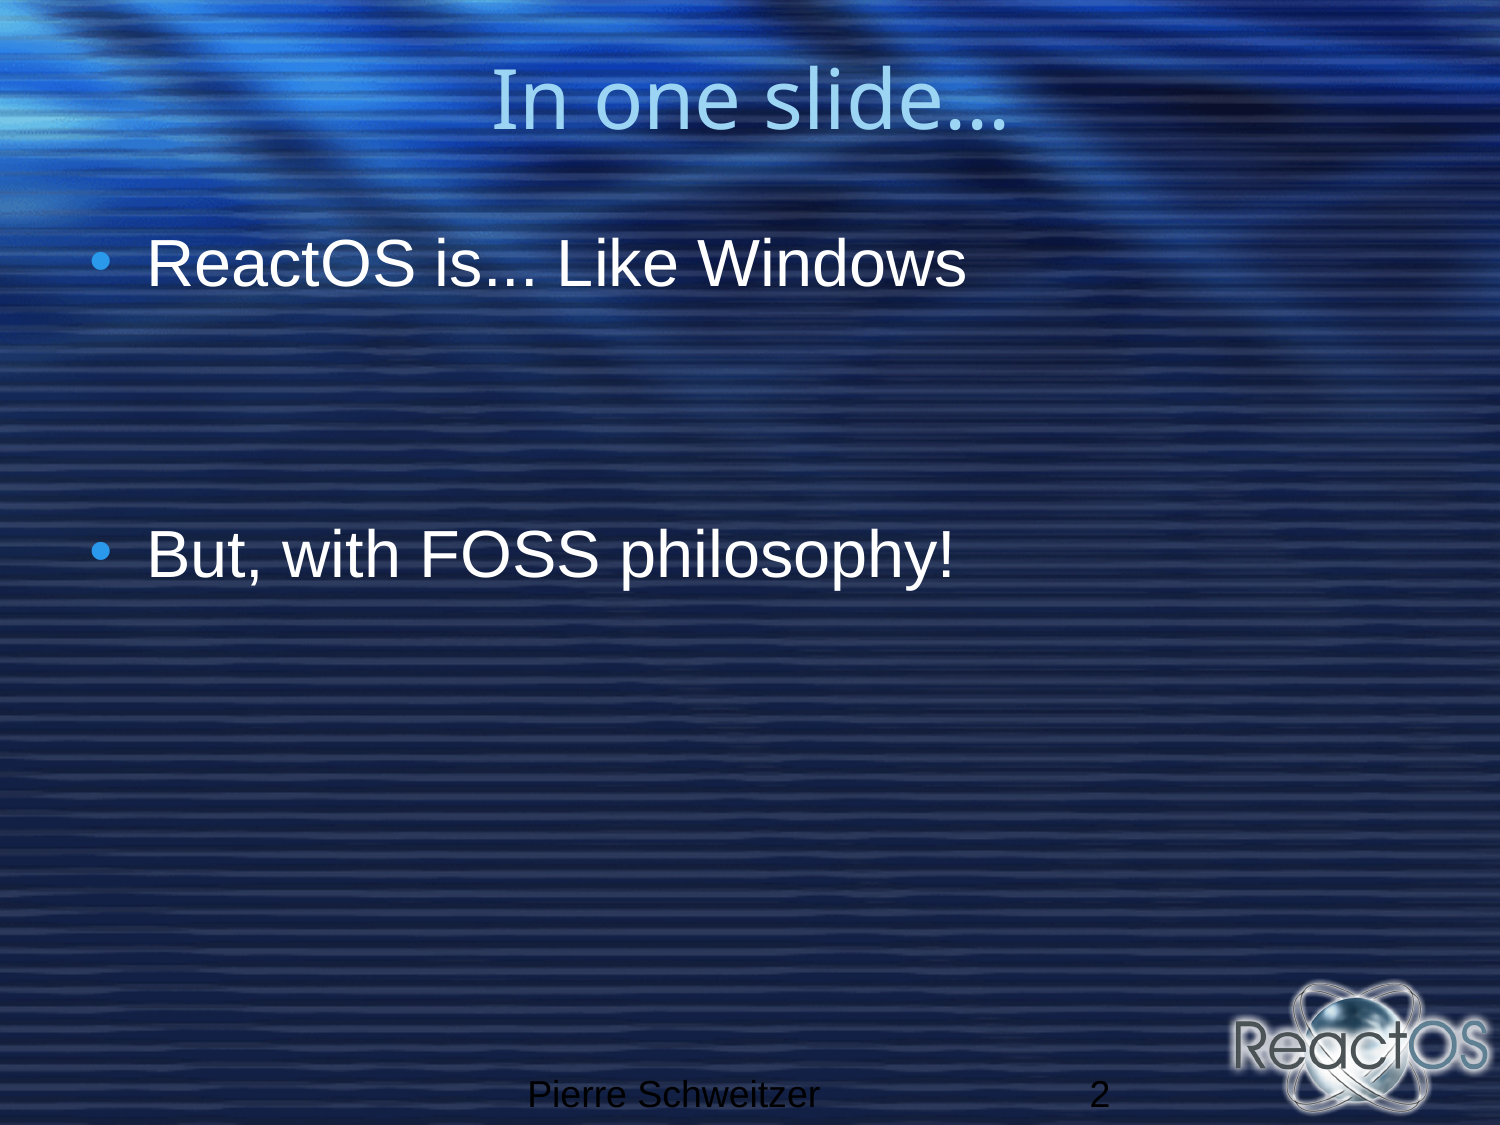

# In one slide...
ReactOS is... Like Windows
But, with FOSS philosophy!
Pierre Schweitzer
2